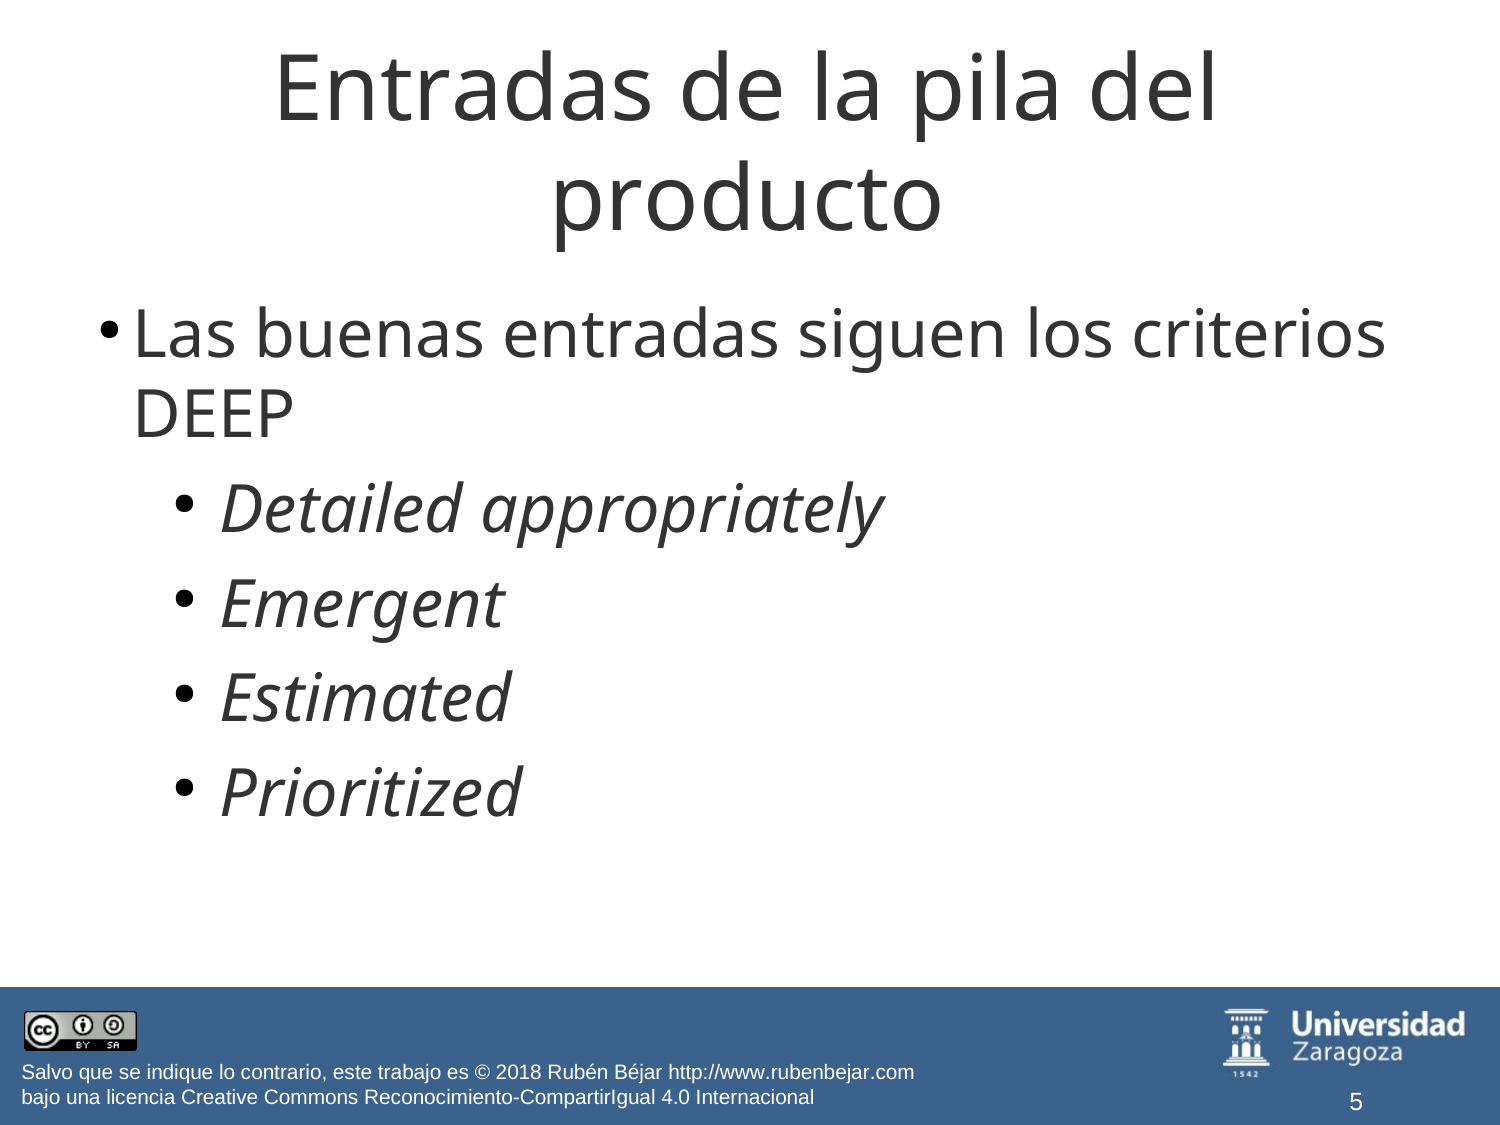

# Entradas de la pila del producto
Las buenas entradas siguen los criterios DEEP
Detailed appropriately
Emergent
Estimated
Prioritized